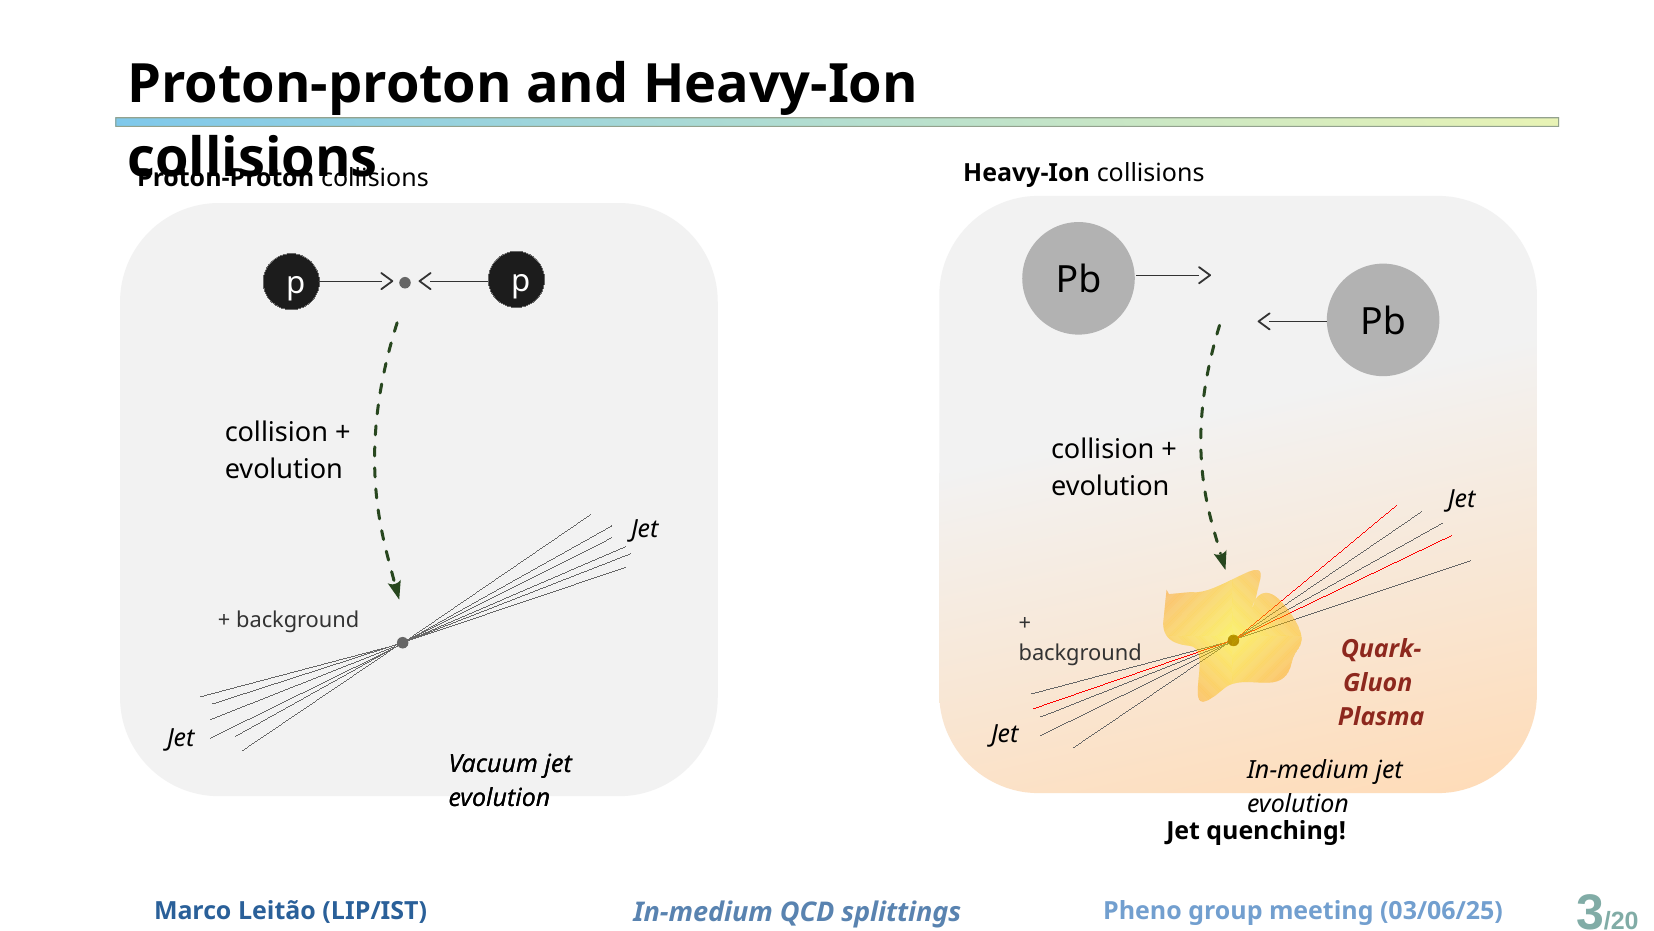

Proton-proton and Heavy-Ion collisions
Heavy-Ion collisions
Proton-Proton collisions
Pb
p
p
Pb
collision + evolution
collision + evolution
Jet
Jet
+ background
+ background
Quark-Gluon
Plasma
Jet
Jet
Vacuum jet evolution
Vacuum jet evolution
In-medium jet evolution
Jet quenching!
3/20
Marco Leitão (LIP/IST)
Pheno group meeting (03/06/25)
In-medium QCD splittings